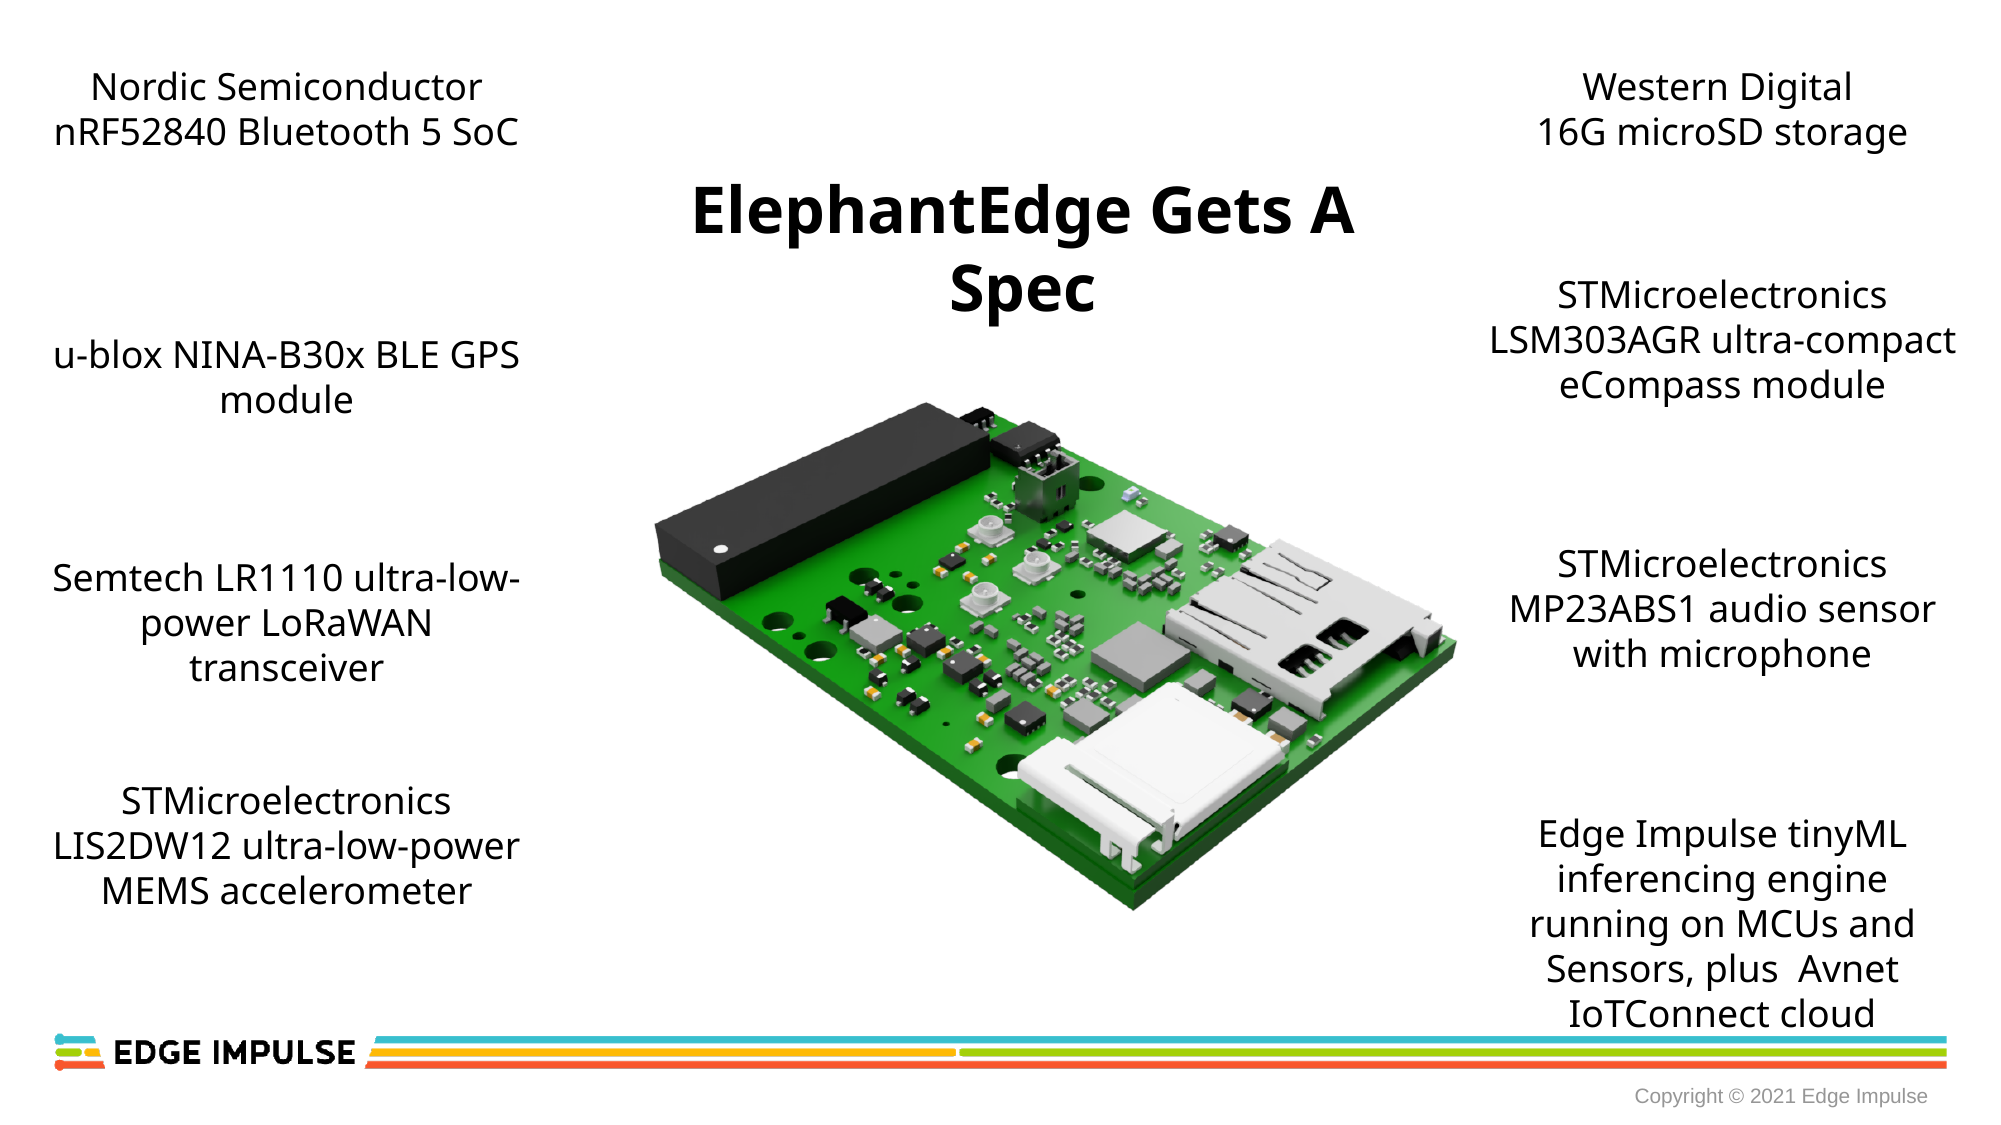

Nordic Semiconductor nRF52840 Bluetooth 5 SoC
Western Digital
16G microSD storage
ElephantEdge Gets A Spec
STMicroelectronics LSM303AGR ultra-compact eCompass module
u-blox NINA-B30x BLE GPS module
STMicroelectronics MP23ABS1 audio sensor with microphone
Semtech LR1110 ultra-low-power LoRaWAN transceiver
STMicroelectronics LIS2DW12 ultra-low-power MEMS accelerometer
Edge Impulse tinyML inferencing engine running on MCUs and Sensors, plus Avnet IoTConnect cloud